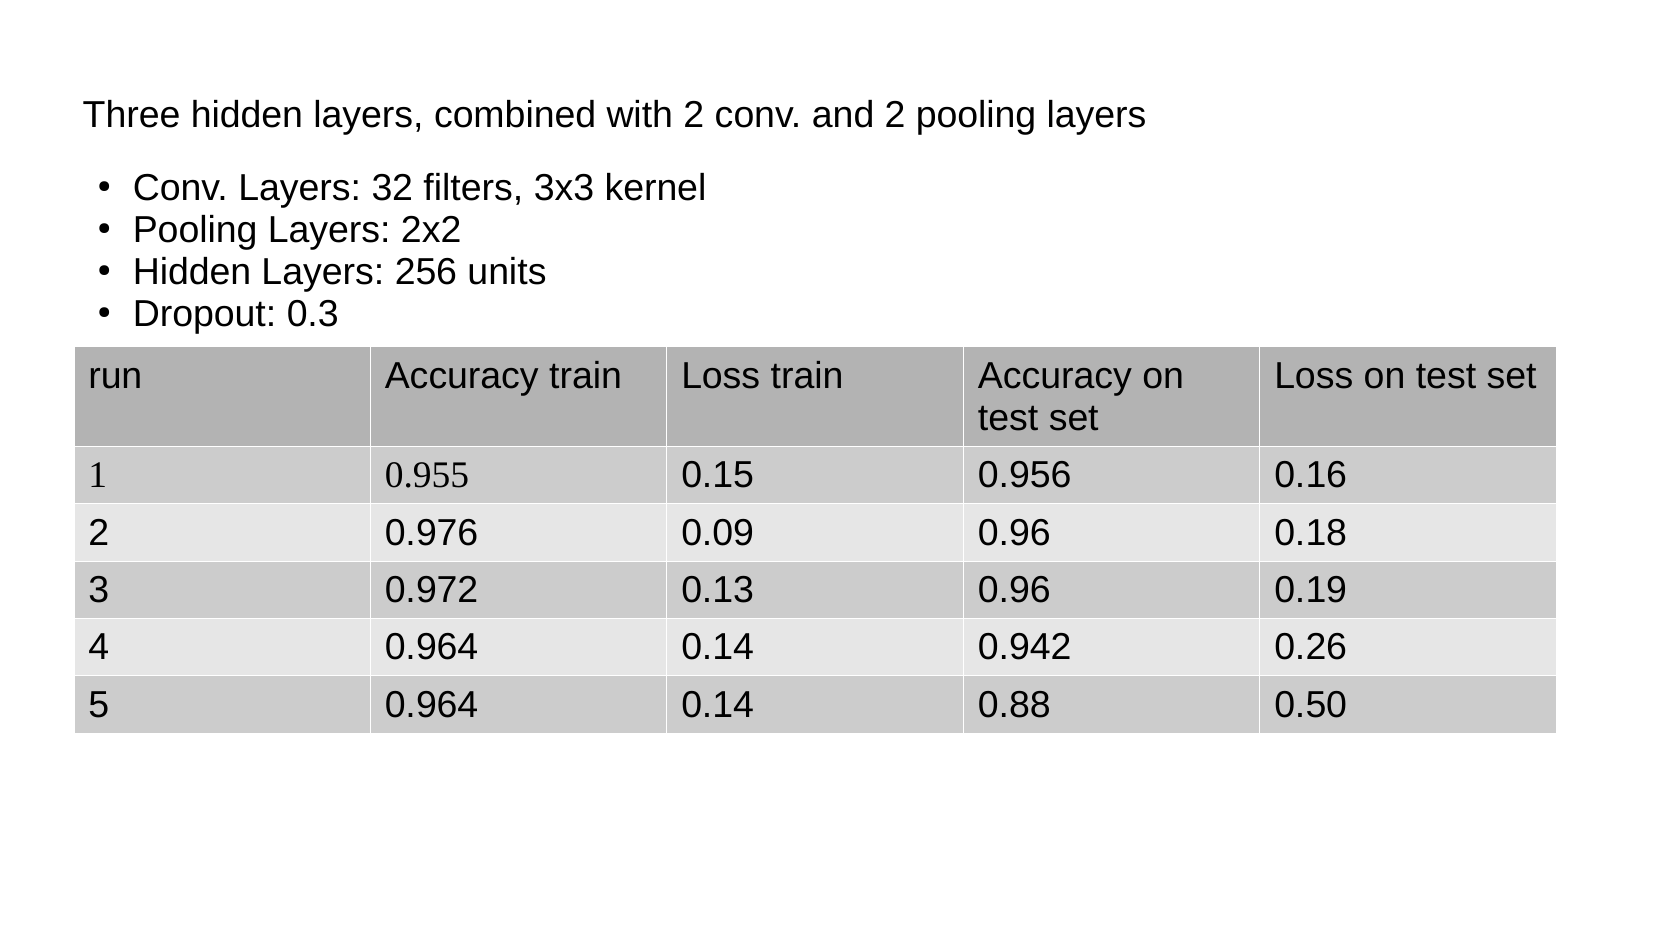

# Three hidden layers, combined with 2 conv. and 2 pooling layers
Conv. Layers: 32 filters, 3x3 kernel
Pooling Layers: 2x2
Hidden Layers: 256 units
Dropout: 0.3
| run | Accuracy train | Loss train | Accuracy on test set | Loss on test set |
| --- | --- | --- | --- | --- |
| 1 | 0.955 | 0.15 | 0.956 | 0.16 |
| 2 | 0.976 | 0.09 | 0.96 | 0.18 |
| 3 | 0.972 | 0.13 | 0.96 | 0.19 |
| 4 | 0.964 | 0.14 | 0.942 | 0.26 |
| 5 | 0.964 | 0.14 | 0.88 | 0.50 |